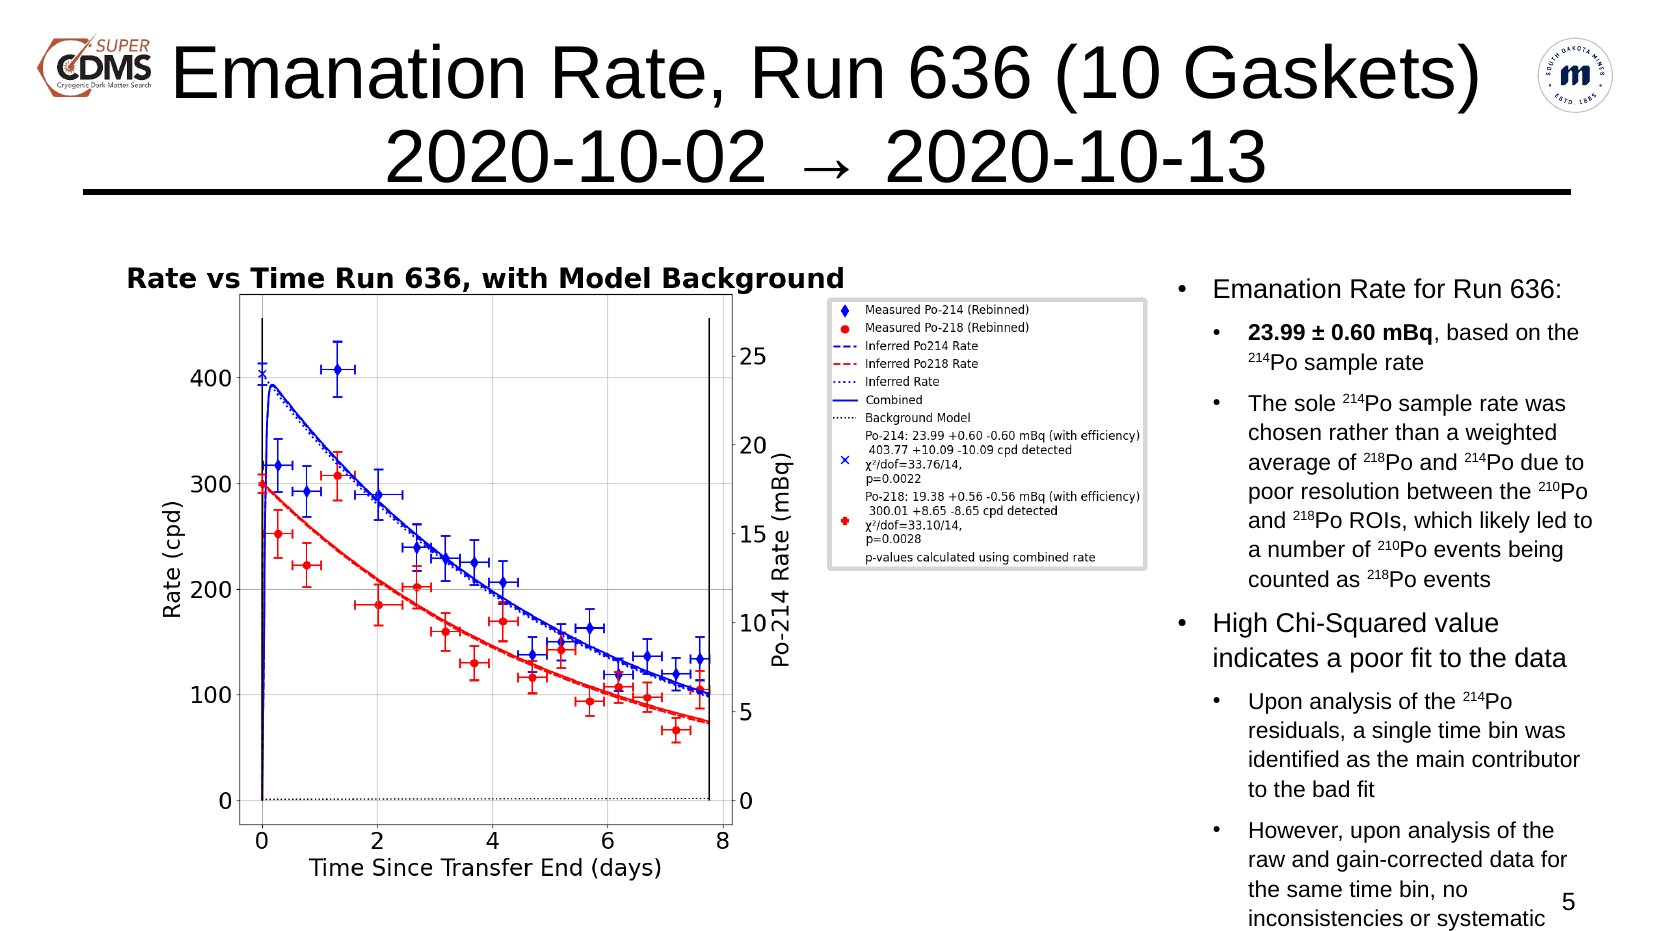

# Emanation Rate, Run 636 (10 Gaskets) 2020-10-02 → 2020-10-13
Emanation Rate for Run 636:
23.99 ± 0.60 mBq, based on the 214Po sample rate
The sole 214Po sample rate was chosen rather than a weighted average of 218Po and 214Po due to poor resolution between the 210Po and 218Po ROIs, which likely led to a number of 210Po events being counted as 218Po events
High Chi-Squared value indicates a poor fit to the data
Upon analysis of the 214Po residuals, a single time bin was identified as the main contributor to the bad fit
However, upon analysis of the raw and gain-corrected data for the same time bin, no inconsistencies or systematic errors were identified. (Jump to p. 46-54)